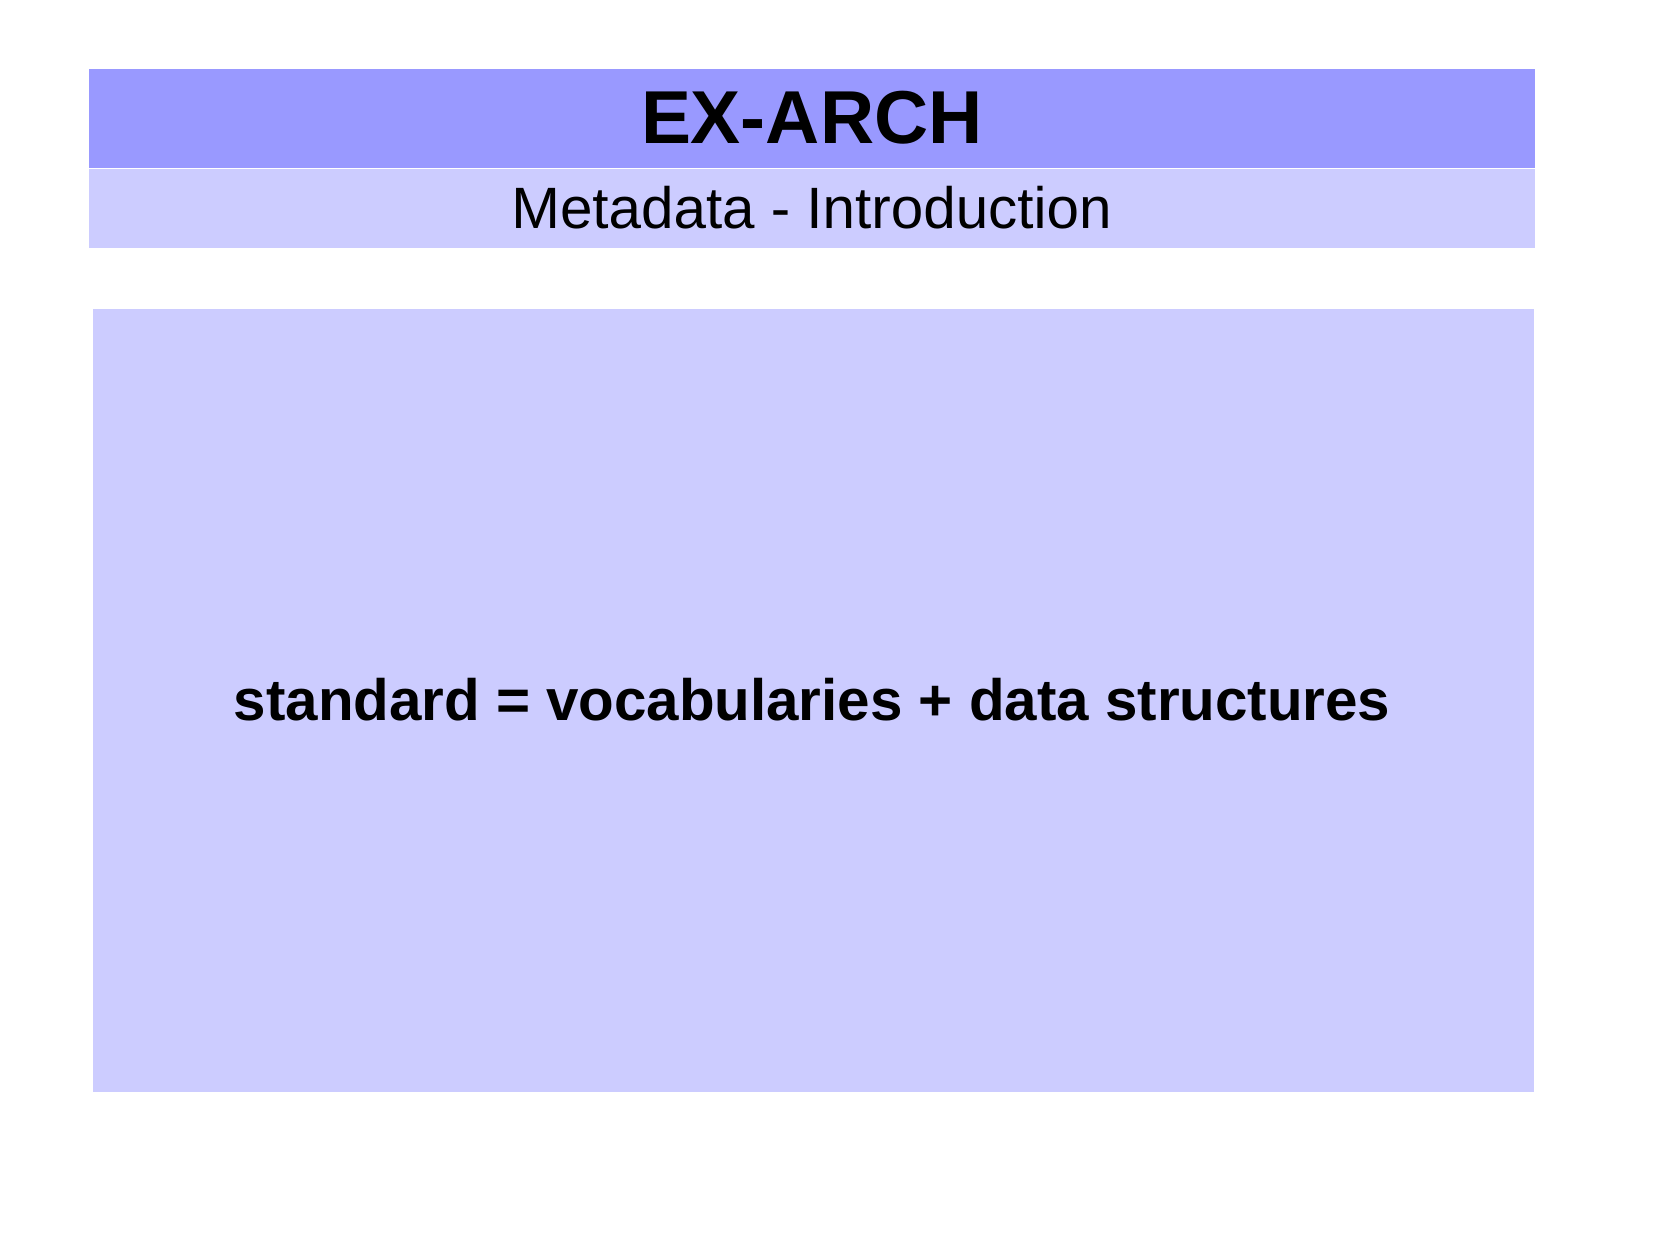

| EX-ARCH |
| --- |
| Metadata - Introduction |
| standard = vocabularies + data structures |
| --- |